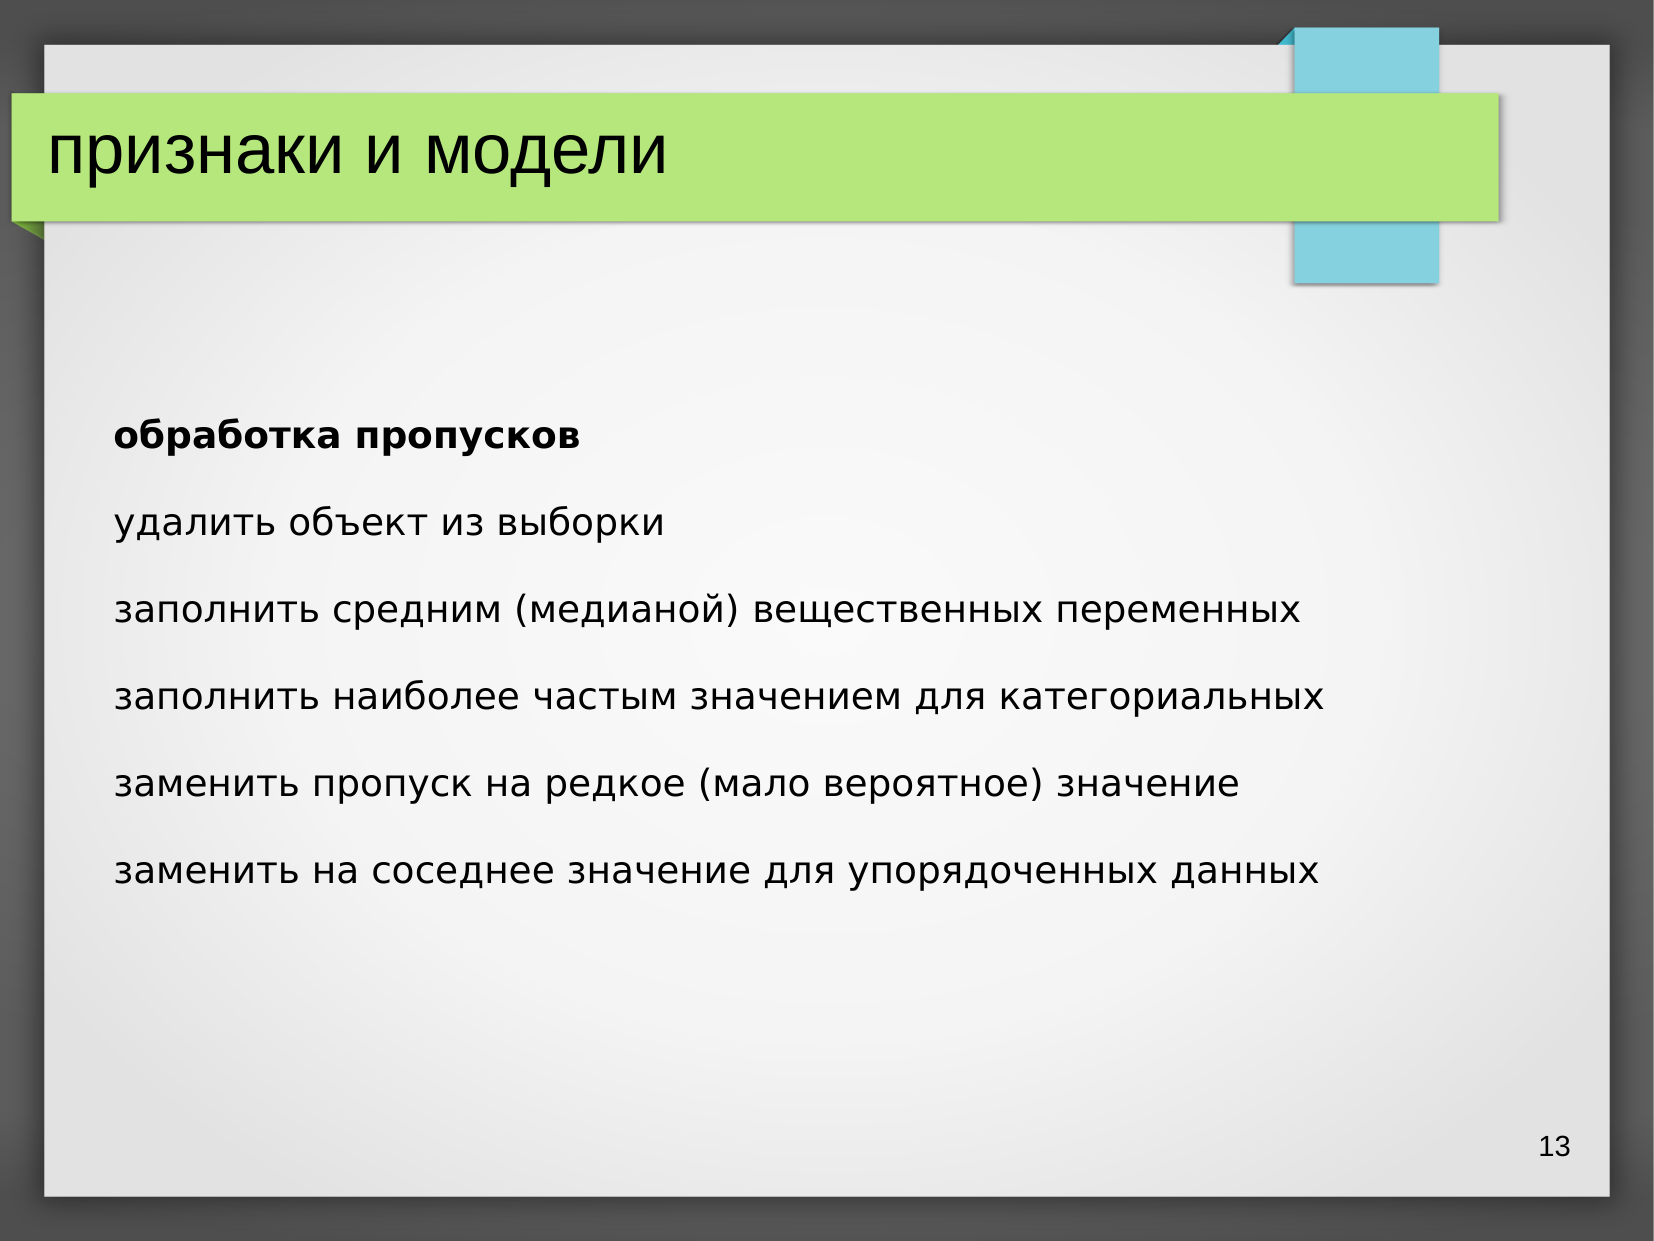

# признаки и модели
обработка пропусков
удалить объект из выборки
заполнить средним (медианой) вещественных переменных
заполнить наиболее частым значением для категориальных
заменить пропуск на редкое (мало вероятное) значение
заменить на соседнее значение для упорядоченных данных
13